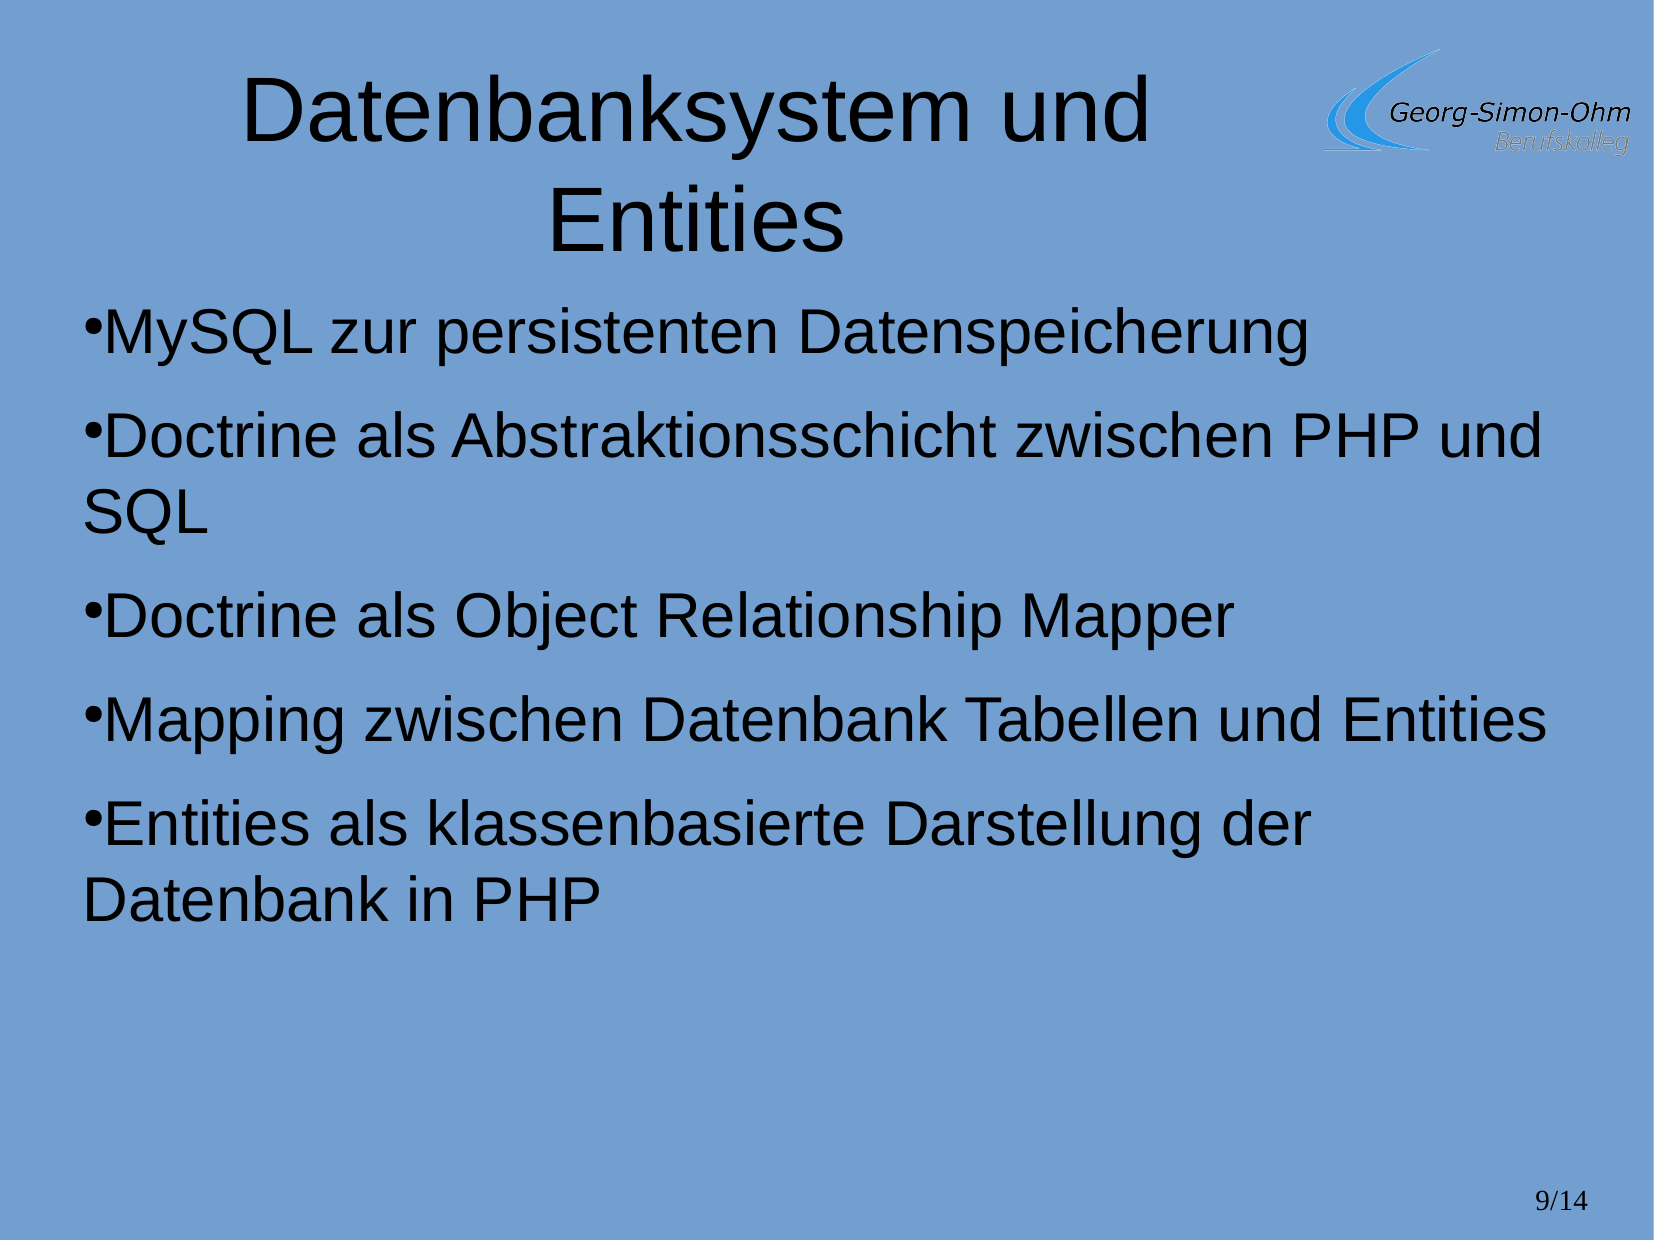

# Datenbanksystem und Entities
MySQL zur persistenten Datenspeicherung
Doctrine als Abstraktionsschicht zwischen PHP und SQL
Doctrine als Object Relationship Mapper
Mapping zwischen Datenbank Tabellen und Entities
Entities als klassenbasierte Darstellung der Datenbank in PHP